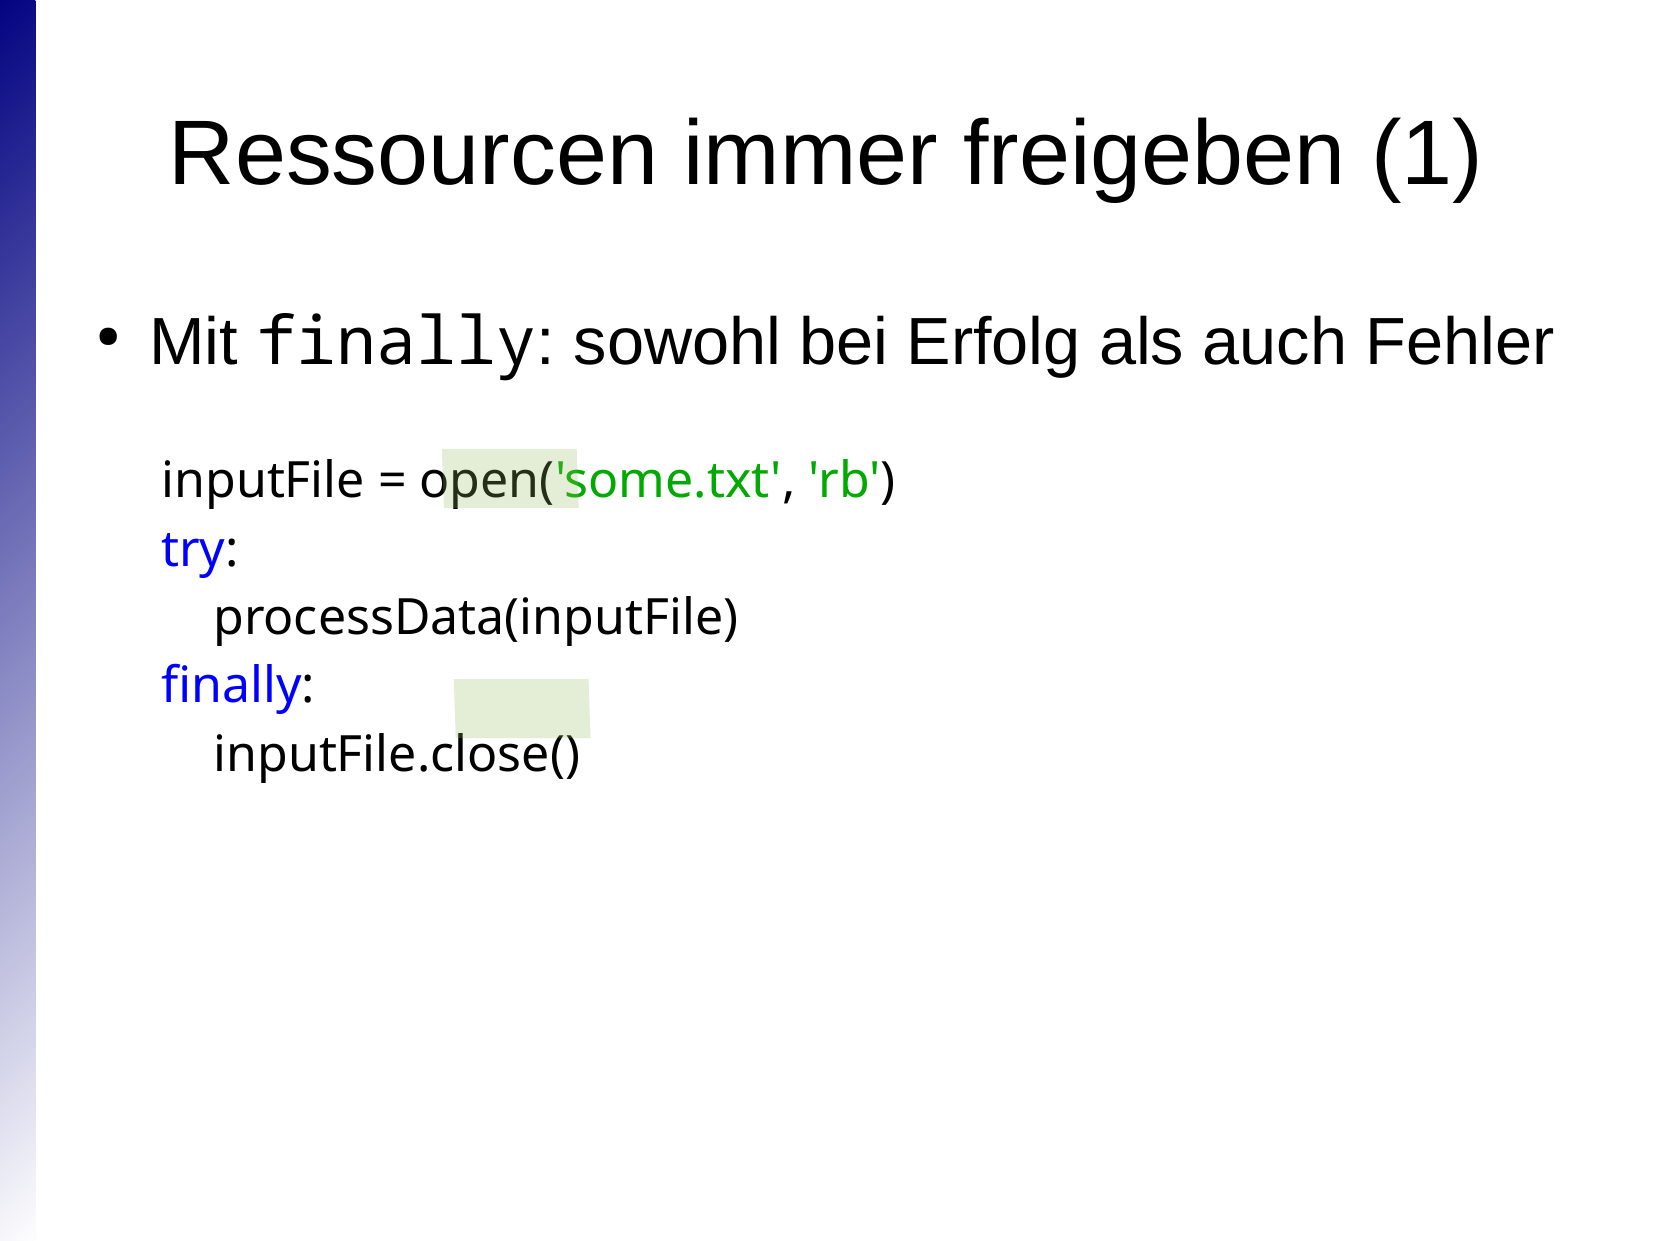

# Ressourcen immer freigeben (1)
Mit finally: sowohl bei Erfolg als auch Fehler
 inputFile = open('some.txt', 'rb')
 try:
 processData(inputFile)
 finally:
 inputFile.close()